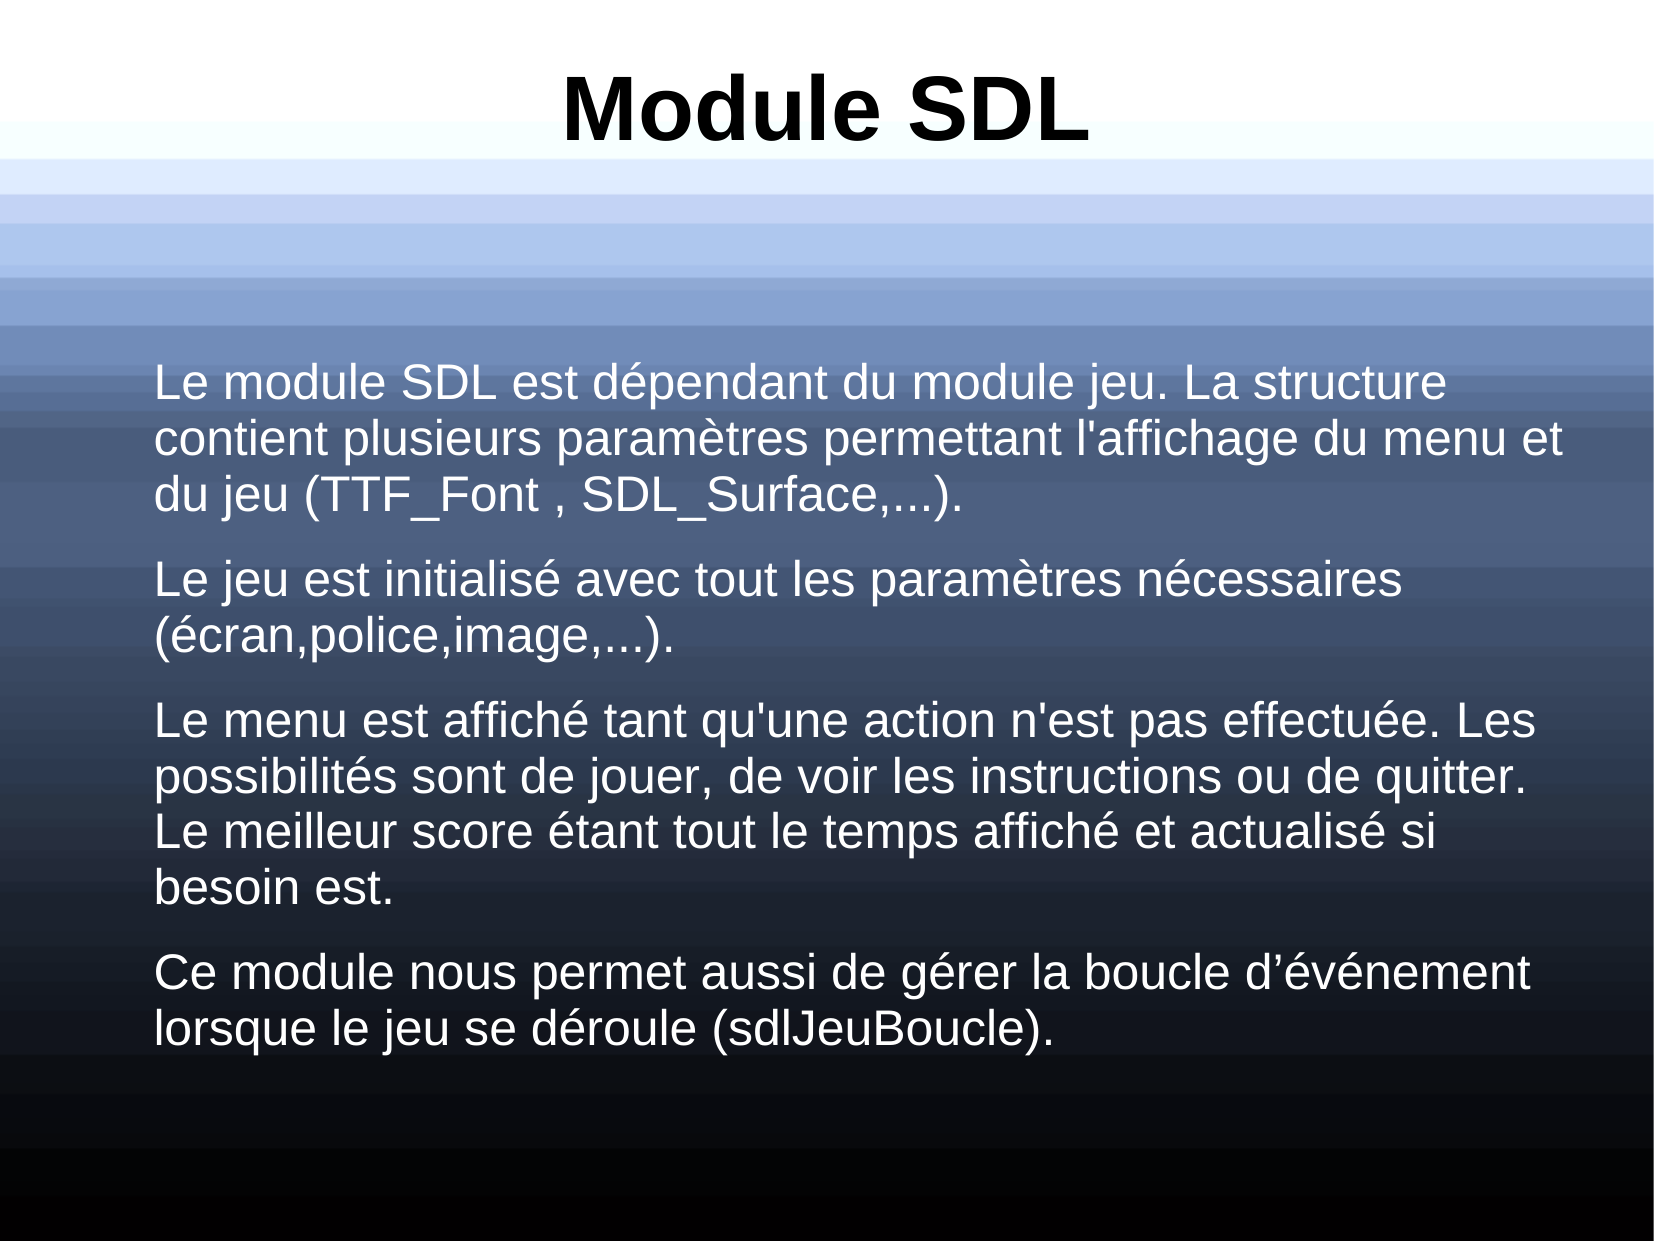

# Module SDL
Le module SDL est dépendant du module jeu. La structure contient plusieurs paramètres permettant l'affichage du menu et du jeu (TTF_Font , SDL_Surface,...).
Le jeu est initialisé avec tout les paramètres nécessaires (écran,police,image,...).
Le menu est affiché tant qu'une action n'est pas effectuée. Les possibilités sont de jouer, de voir les instructions ou de quitter. Le meilleur score étant tout le temps affiché et actualisé si besoin est.
Ce module nous permet aussi de gérer la boucle d’événement lorsque le jeu se déroule (sdlJeuBoucle).